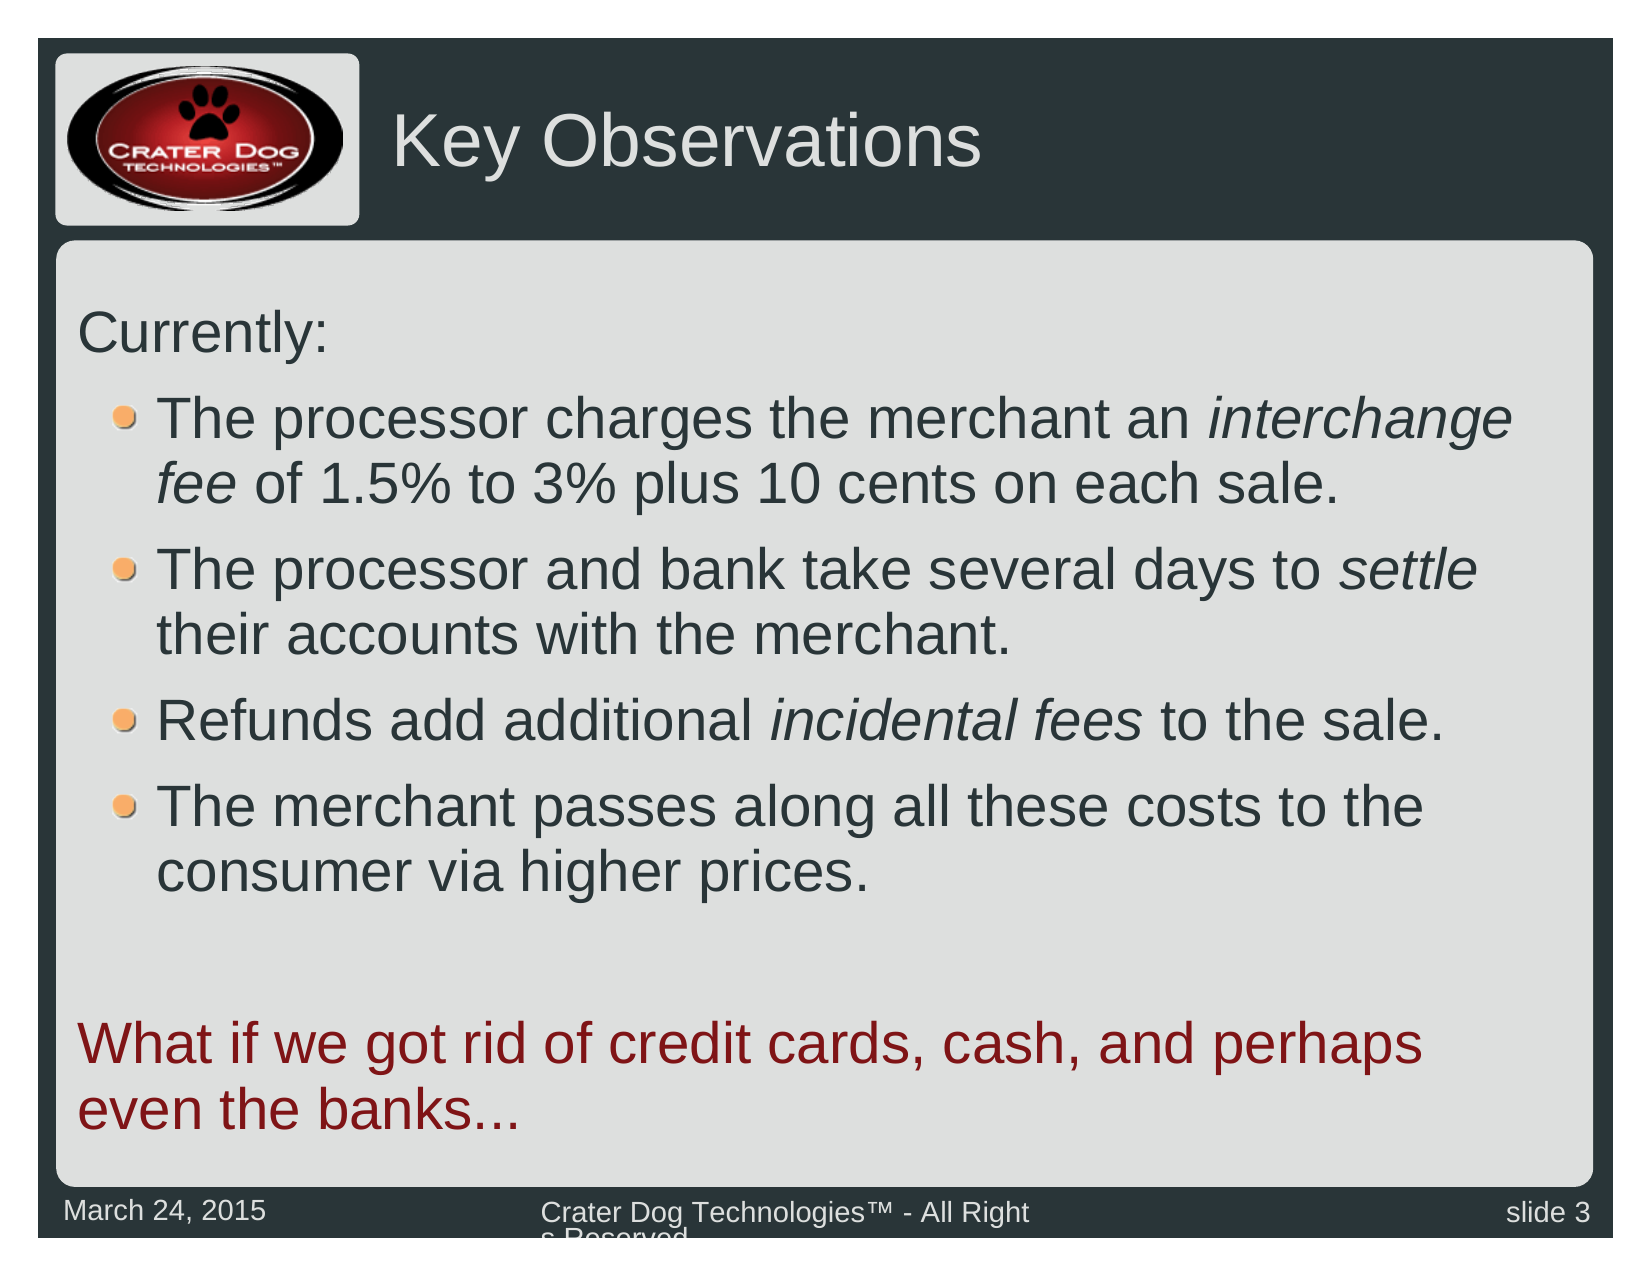

# Key Observations
Currently:
The processor charges the merchant an interchange fee of 1.5% to 3% plus 10 cents on each sale.
The processor and bank take several days to settle their accounts with the merchant.
Refunds add additional incidental fees to the sale.
The merchant passes along all these costs to the consumer via higher prices.
What if we got rid of credit cards, cash, and perhaps even the banks...
Crater Dog Technologies™ - All Rights Reserved
3